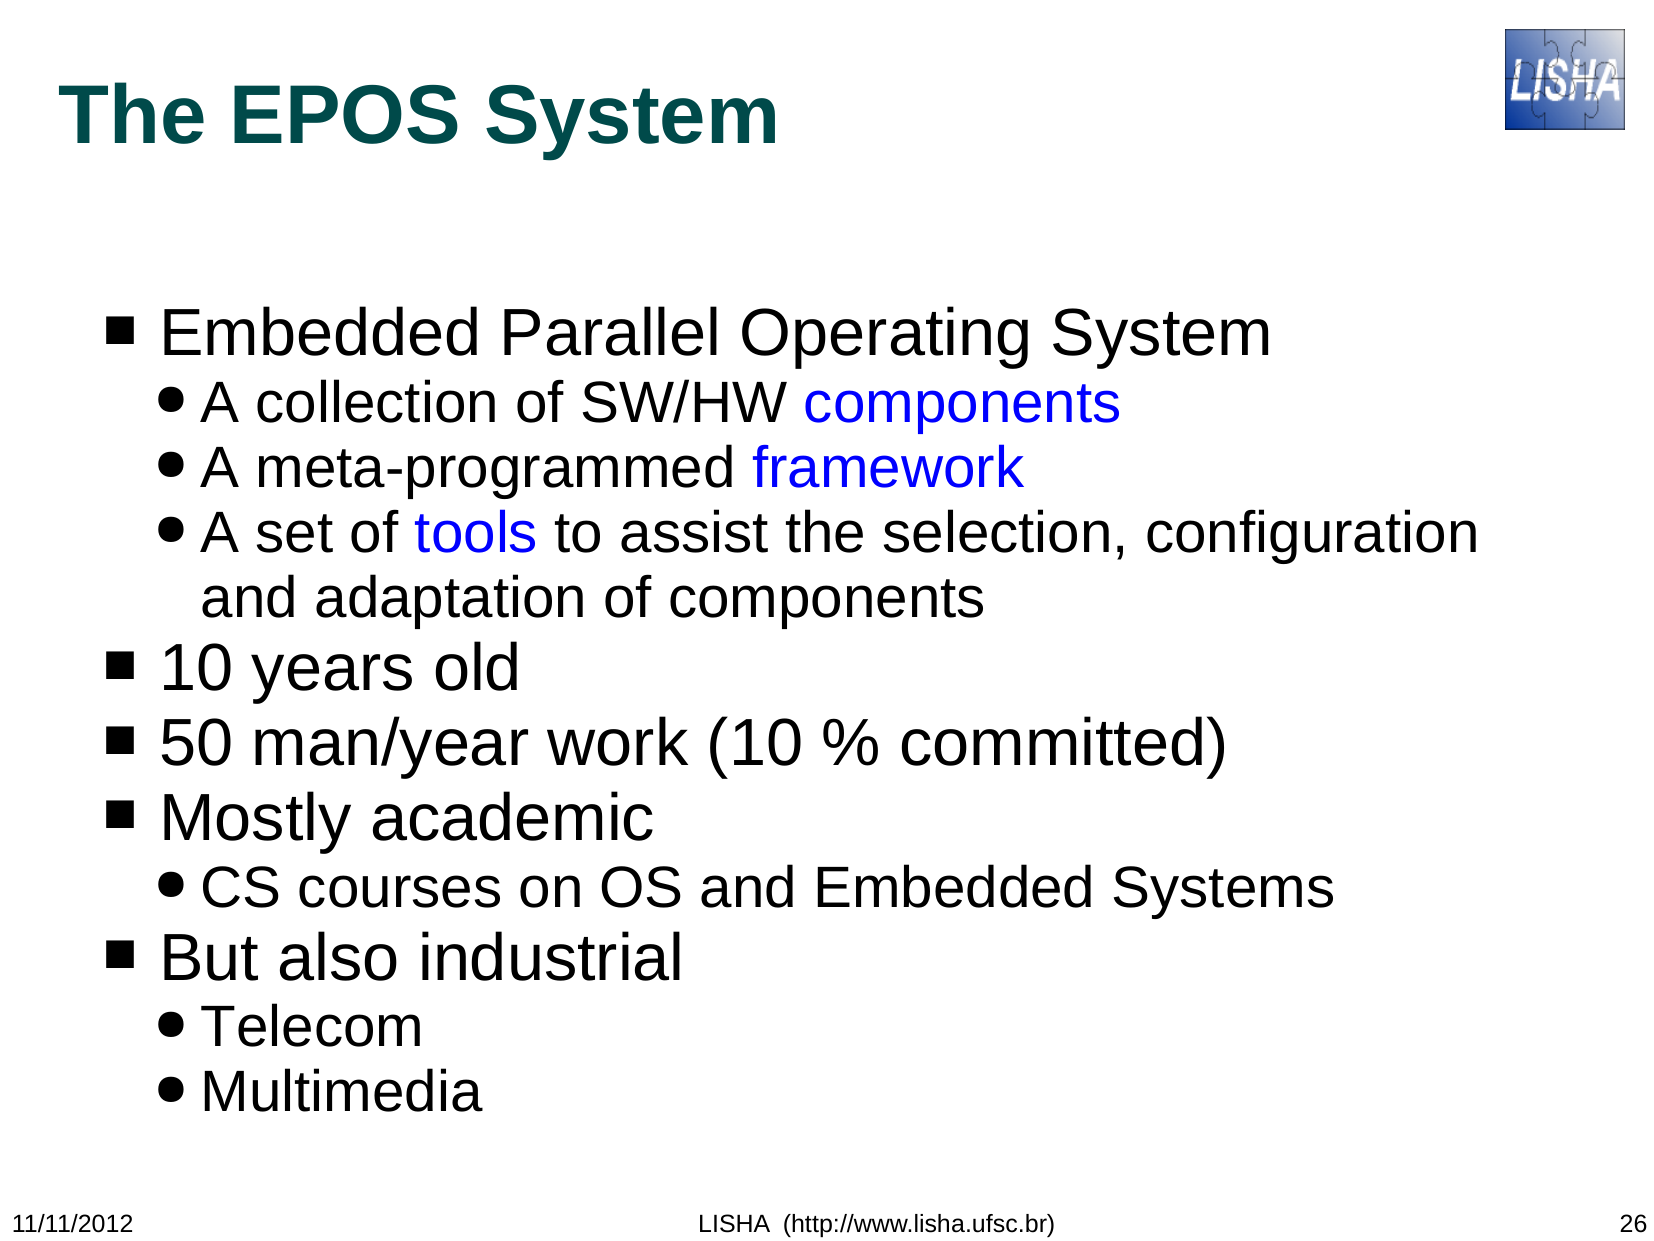

# The EPOS System
Embedded Parallel Operating System
A collection of SW/HW components
A meta-programmed framework
A set of tools to assist the selection, configuration and adaptation of components
10 years old
50 man/year work (10 % committed)
Mostly academic
CS courses on OS and Embedded Systems
But also industrial
Telecom
Multimedia